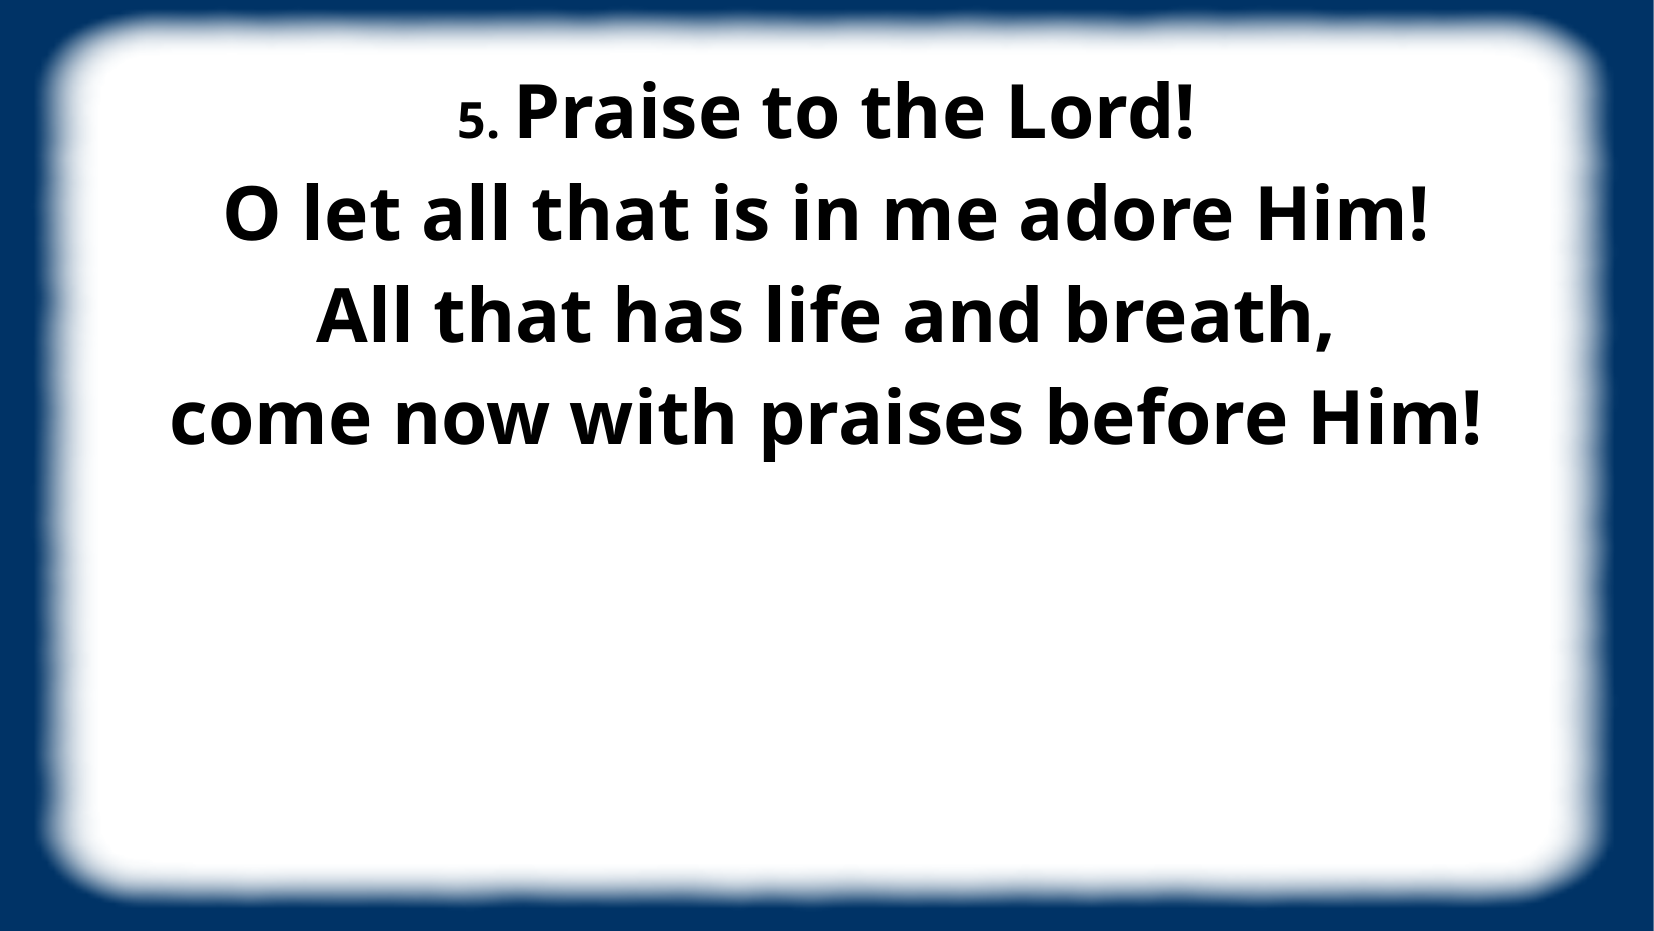

5. Praise to the Lord!
O let all that is in me adore Him!
All that has life and breath,
come now with praises before Him!